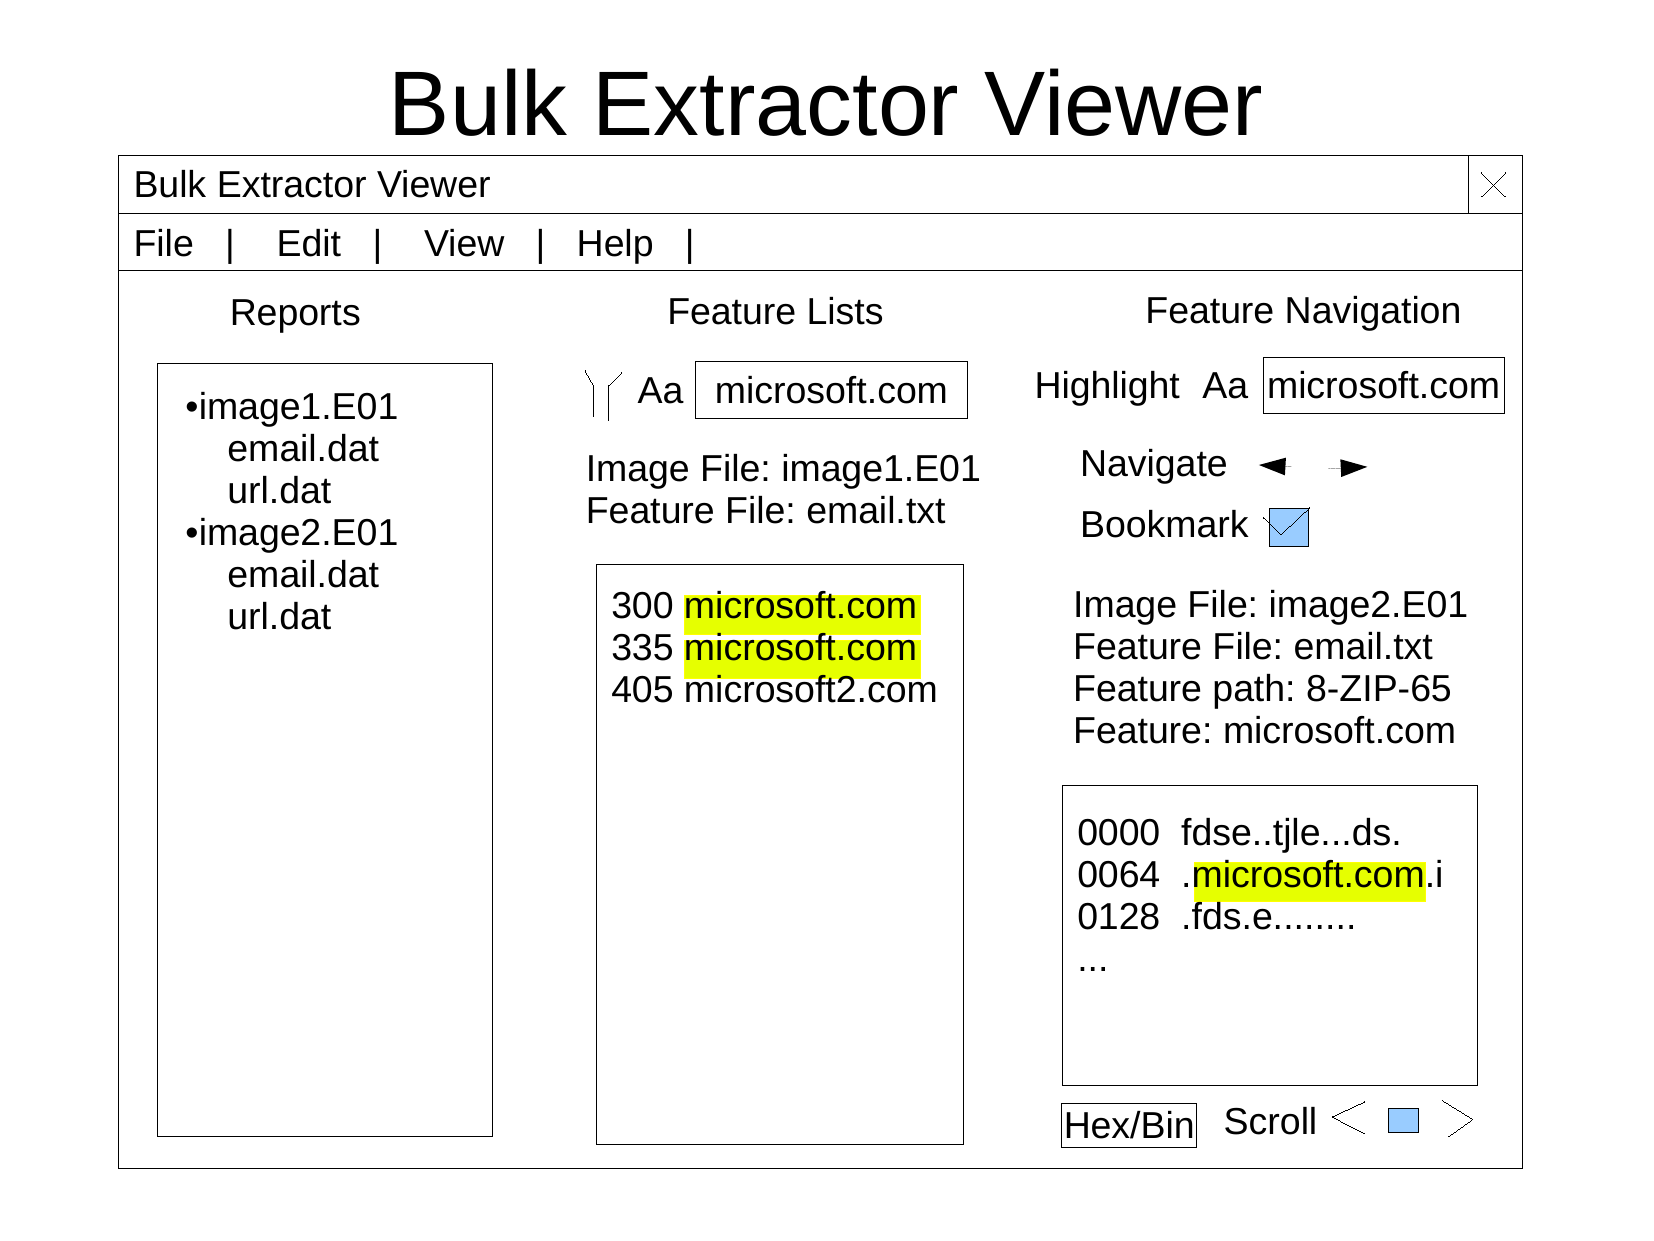

# Bulk Extractor Viewer
Bulk Extractor Viewer
File | Edit | View | Help |
Feature Navigation
Feature Lists
Reports
Highlight
Aa
microsoft.com
Aa
microsoft.com
•image1.E01
 email.dat
 url.dat
•image2.E01
 email.dat
 url.dat
Navigate
Image File: image1.E01
Feature File: email.txt
Bookmark
Image File: image2.E01
Feature File: email.txt
Feature path: 8-ZIP-65
Feature: microsoft.com
300 microsoft.com
335 microsoft.com
405 microsoft2.com
0000 fdse..tjle...ds.
0064 .microsoft.com.i
0128 .fds.e........
...
Scroll
Hex/Bin